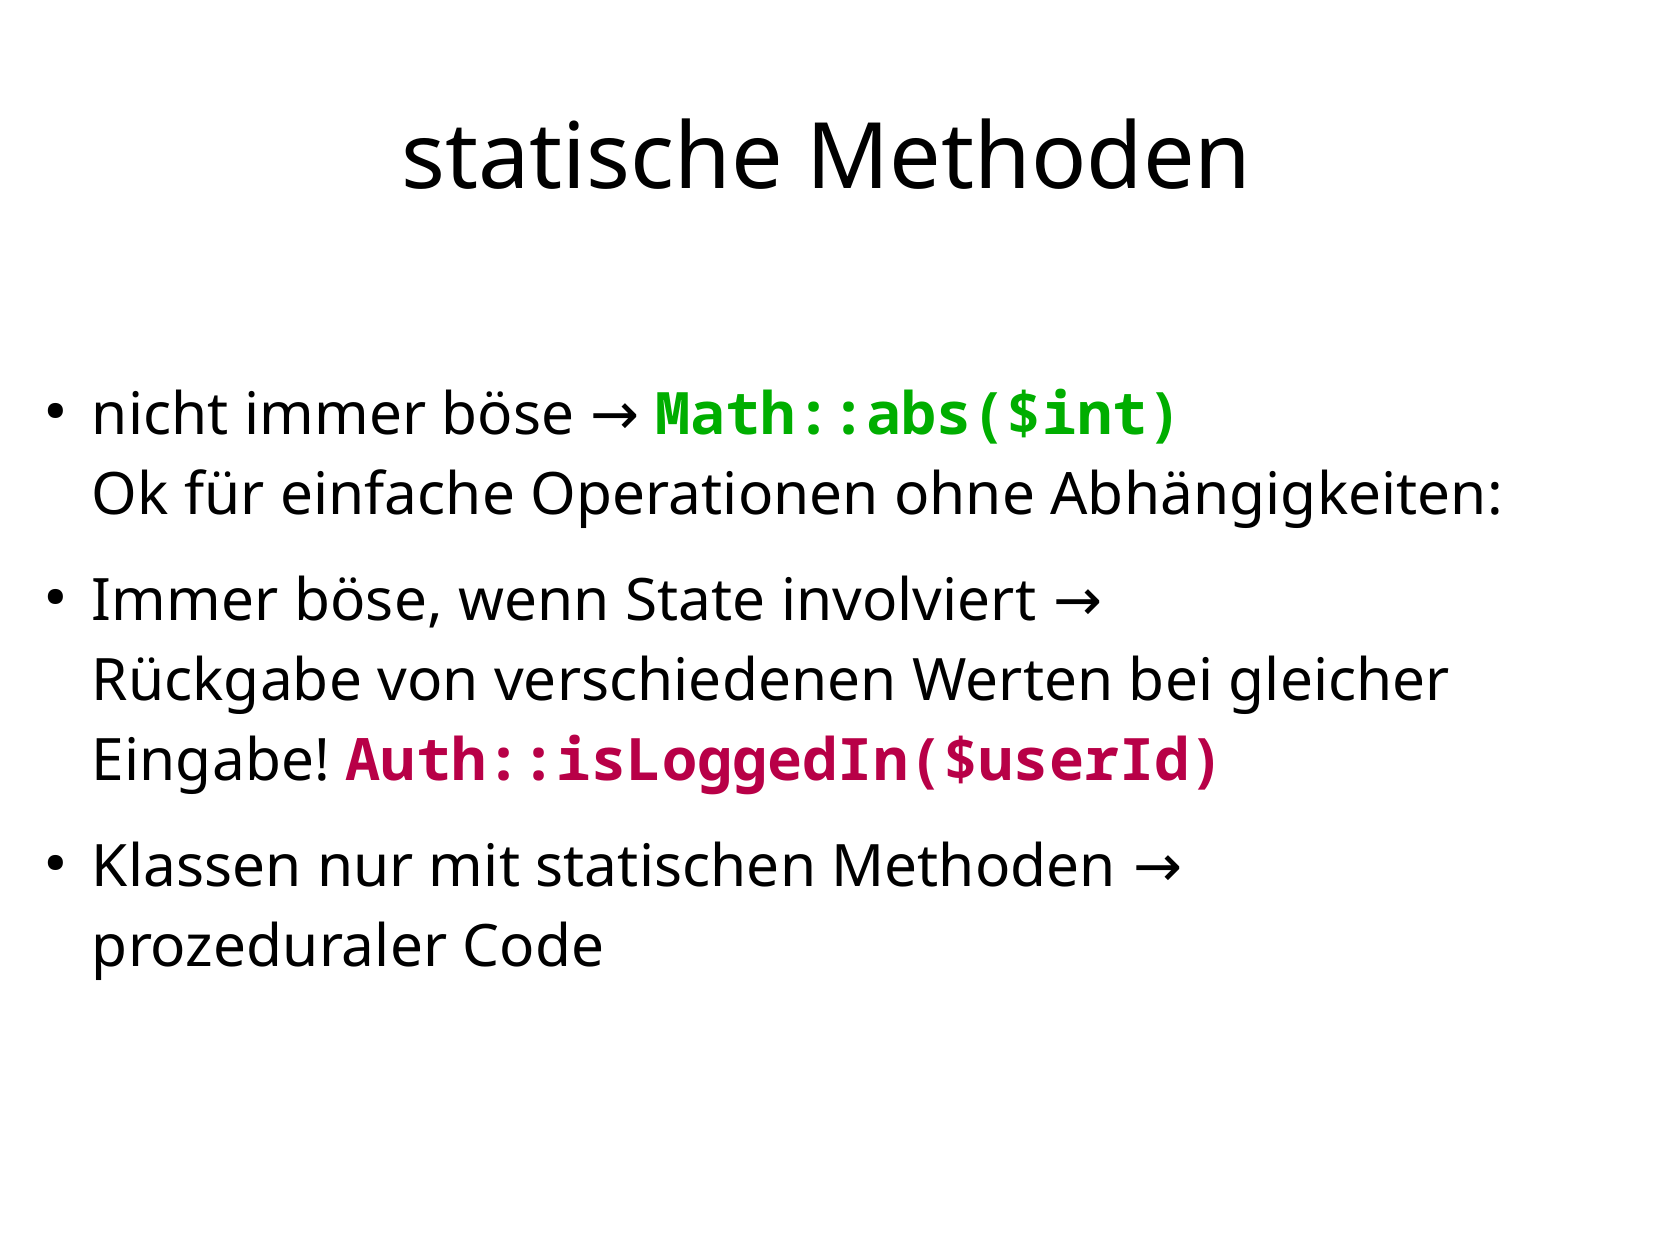

# statische Methoden
nicht immer böse → Math::abs($int)
Ok für einfache Operationen ohne Abhängigkeiten:
Immer böse, wenn State involviert →
Rückgabe von verschiedenen Werten bei gleicher Eingabe! Auth::isLoggedIn($userId)
Klassen nur mit statischen Methoden →
prozeduraler Code